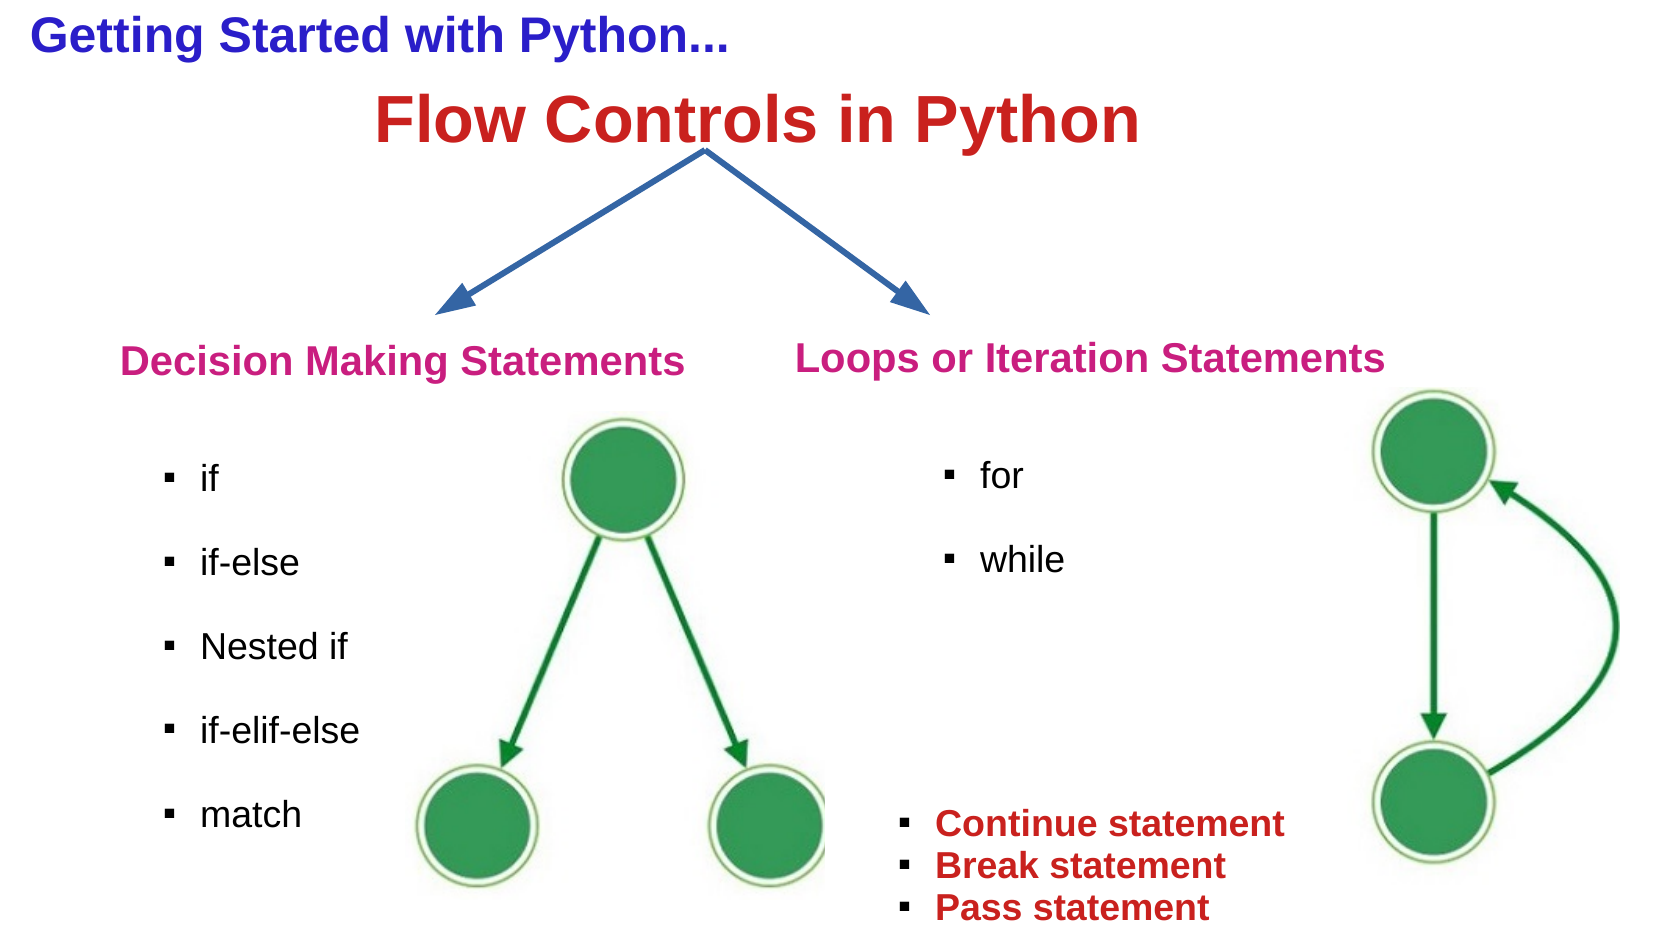

Getting Started with Python...
Flow Controls in Python
Loops or Iteration Statements
Decision Making Statements
for
while
if
if-else
Nested if
if-elif-else
match
Continue statement
Break statement
Pass statement